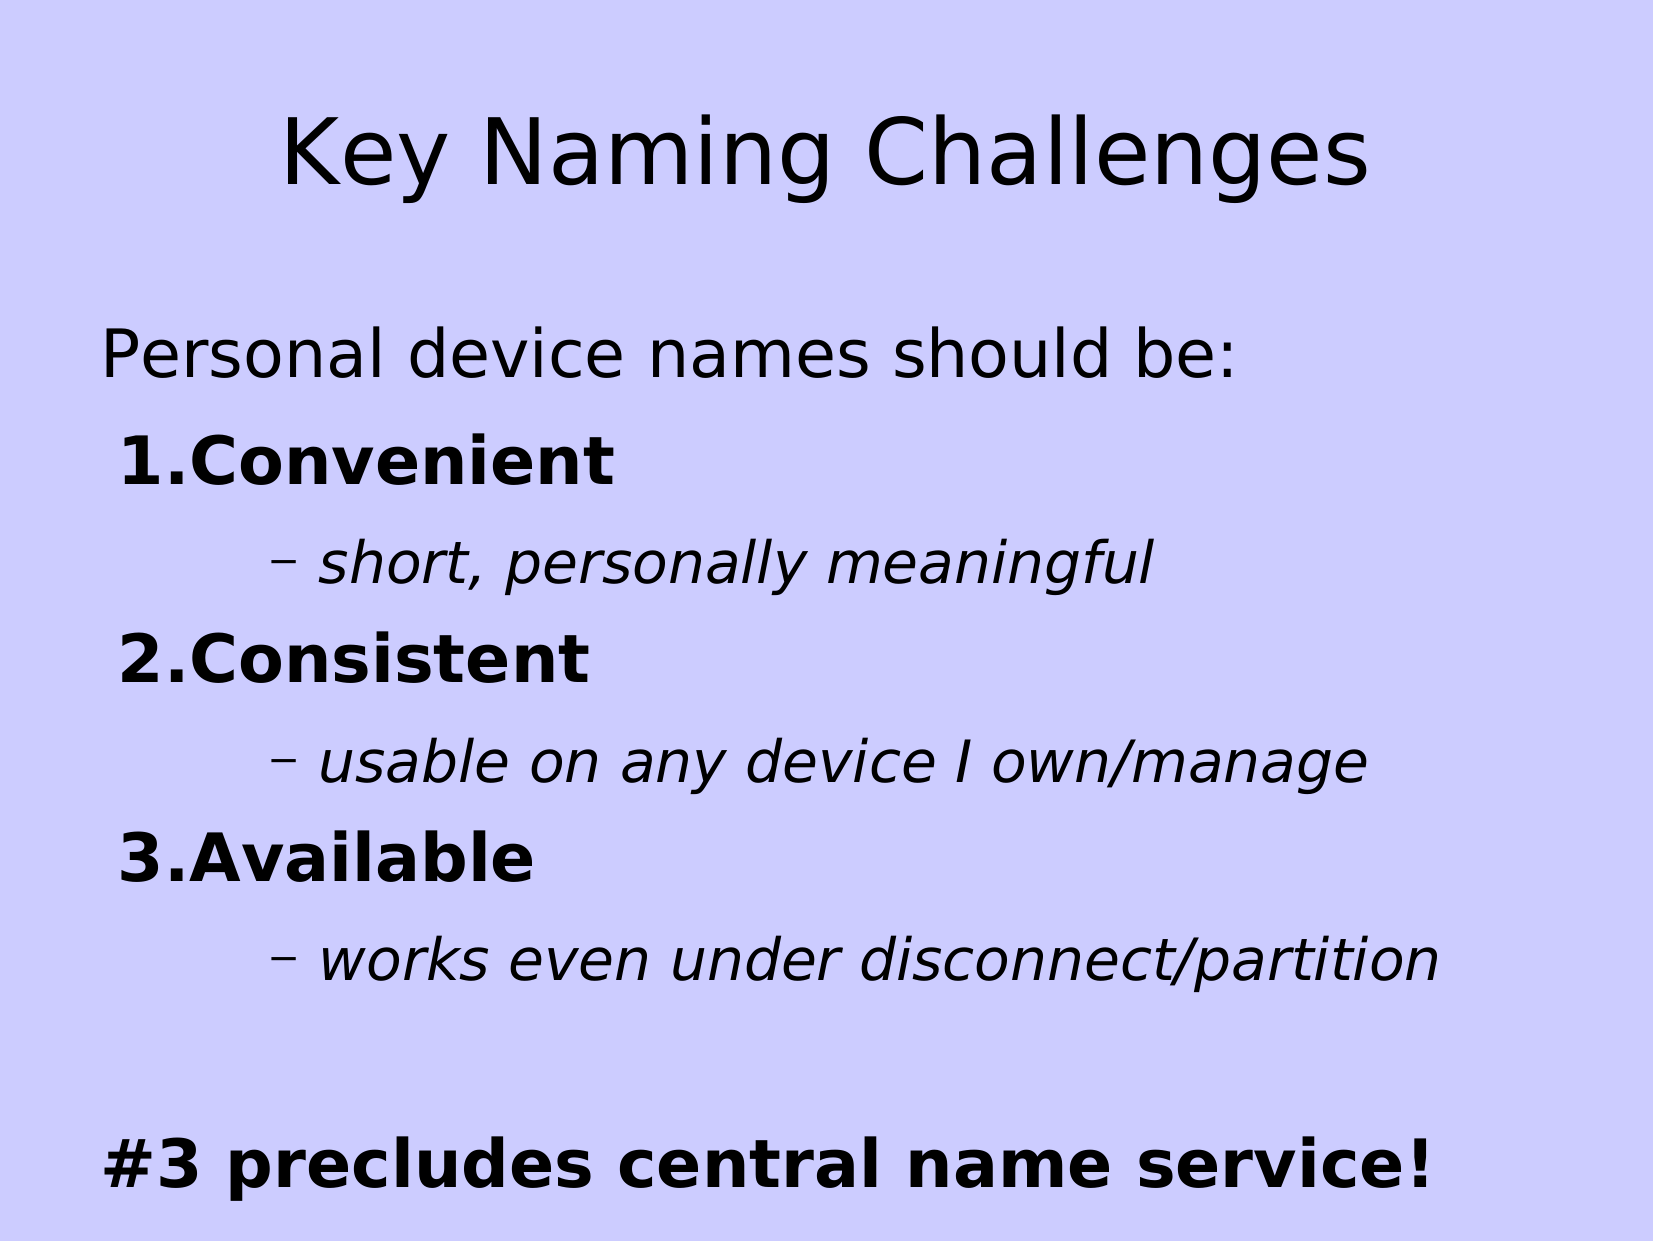

# Key Naming Challenges
Personal device names should be:
Convenient
short, personally meaningful
Consistent
usable on any device I own/manage
Available
works even under disconnect/partition
#3 precludes central name service!